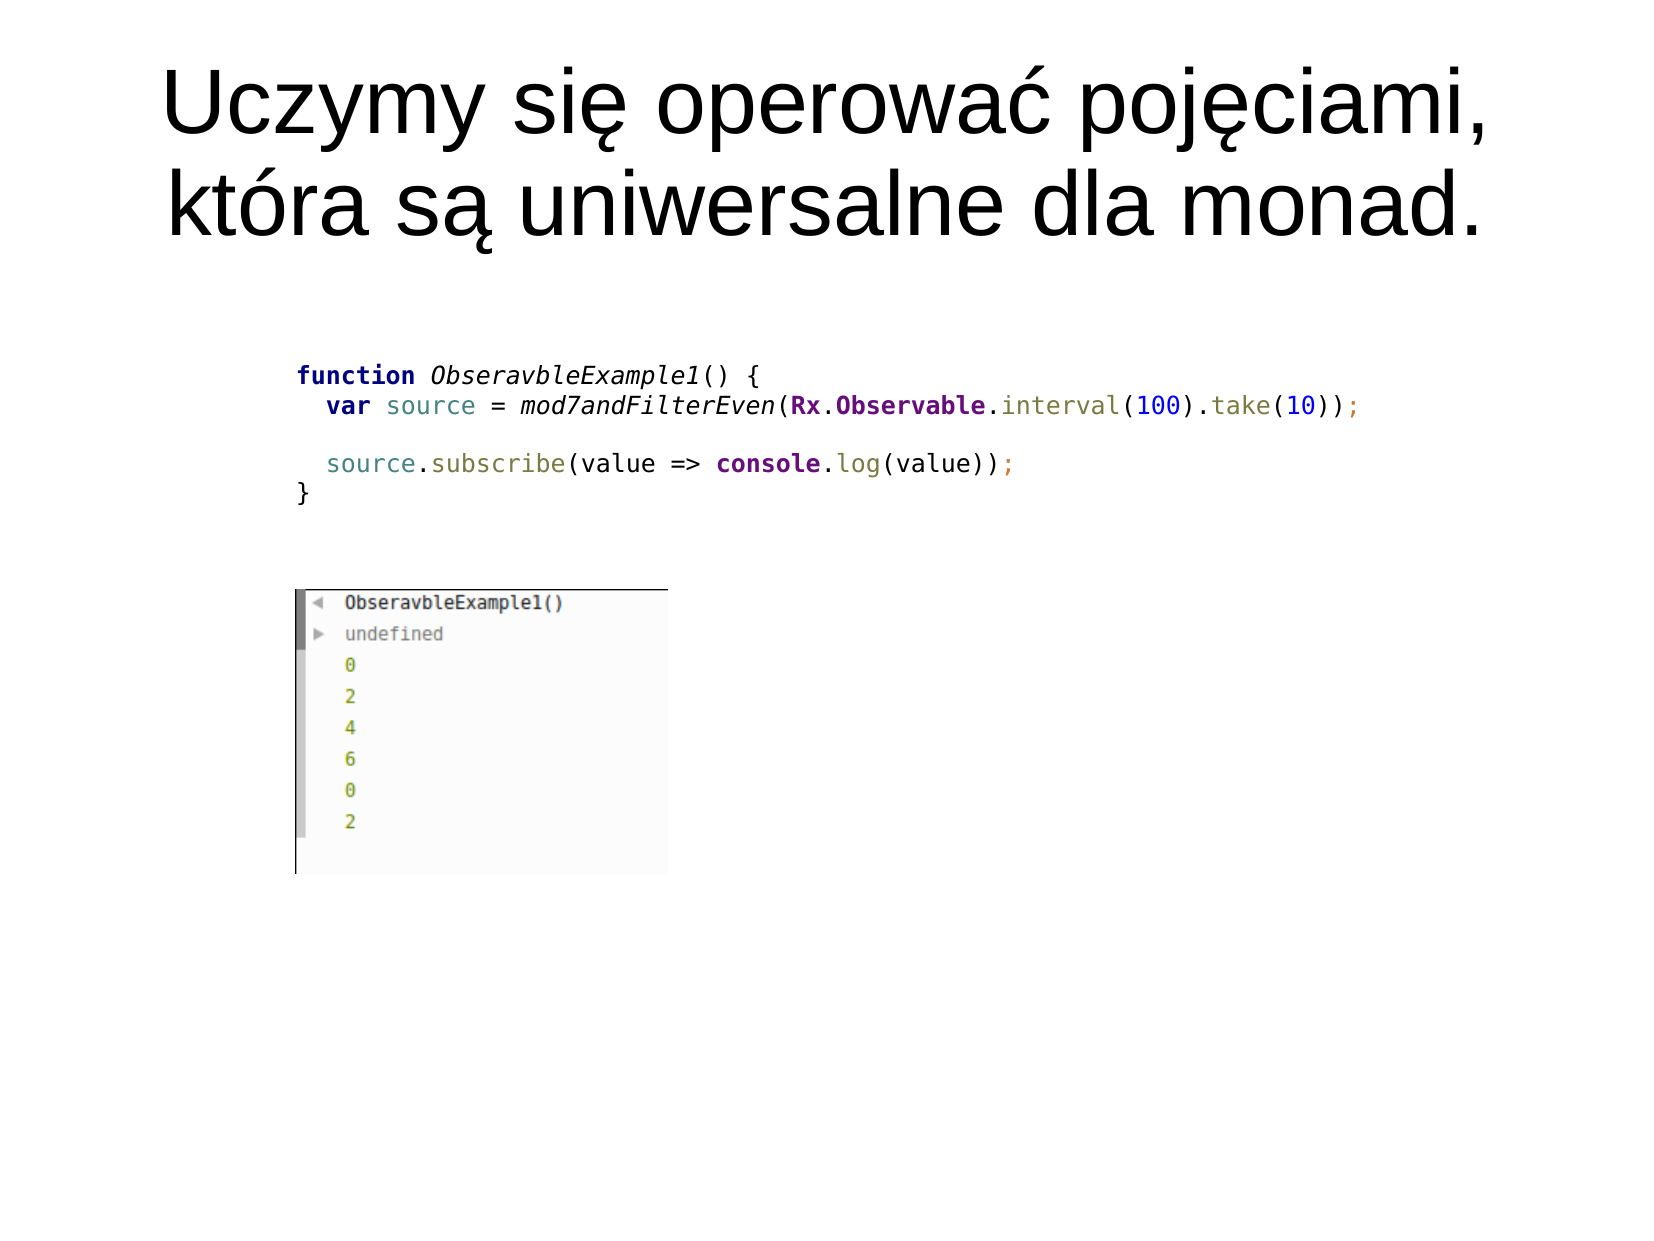

# Uczymy się operować pojęciami, która są uniwersalne dla monad.
function ObseravbleExample1() {
 var source = mod7andFilterEven(Rx.Observable.interval(100).take(10));
 source.subscribe(value => console.log(value));
}